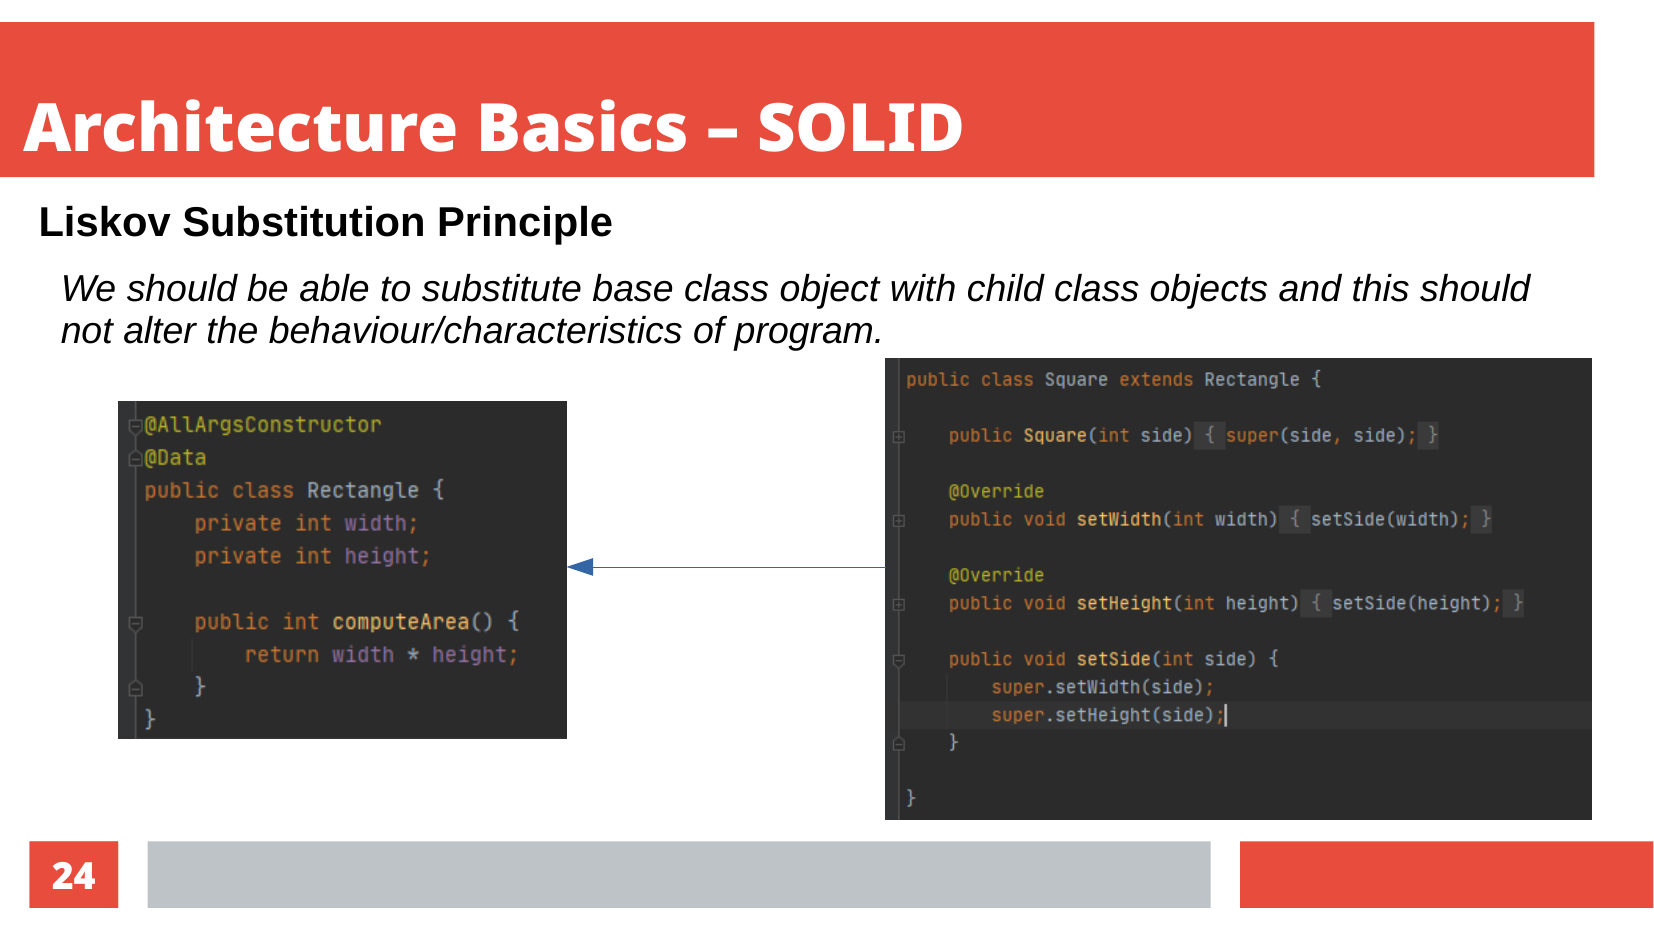

# Architecture Basics – SOLID
Liskov Substitution Principle
We should be able to substitute base class object with child class objects and this should
not alter the behaviour/characteristics of program.
24